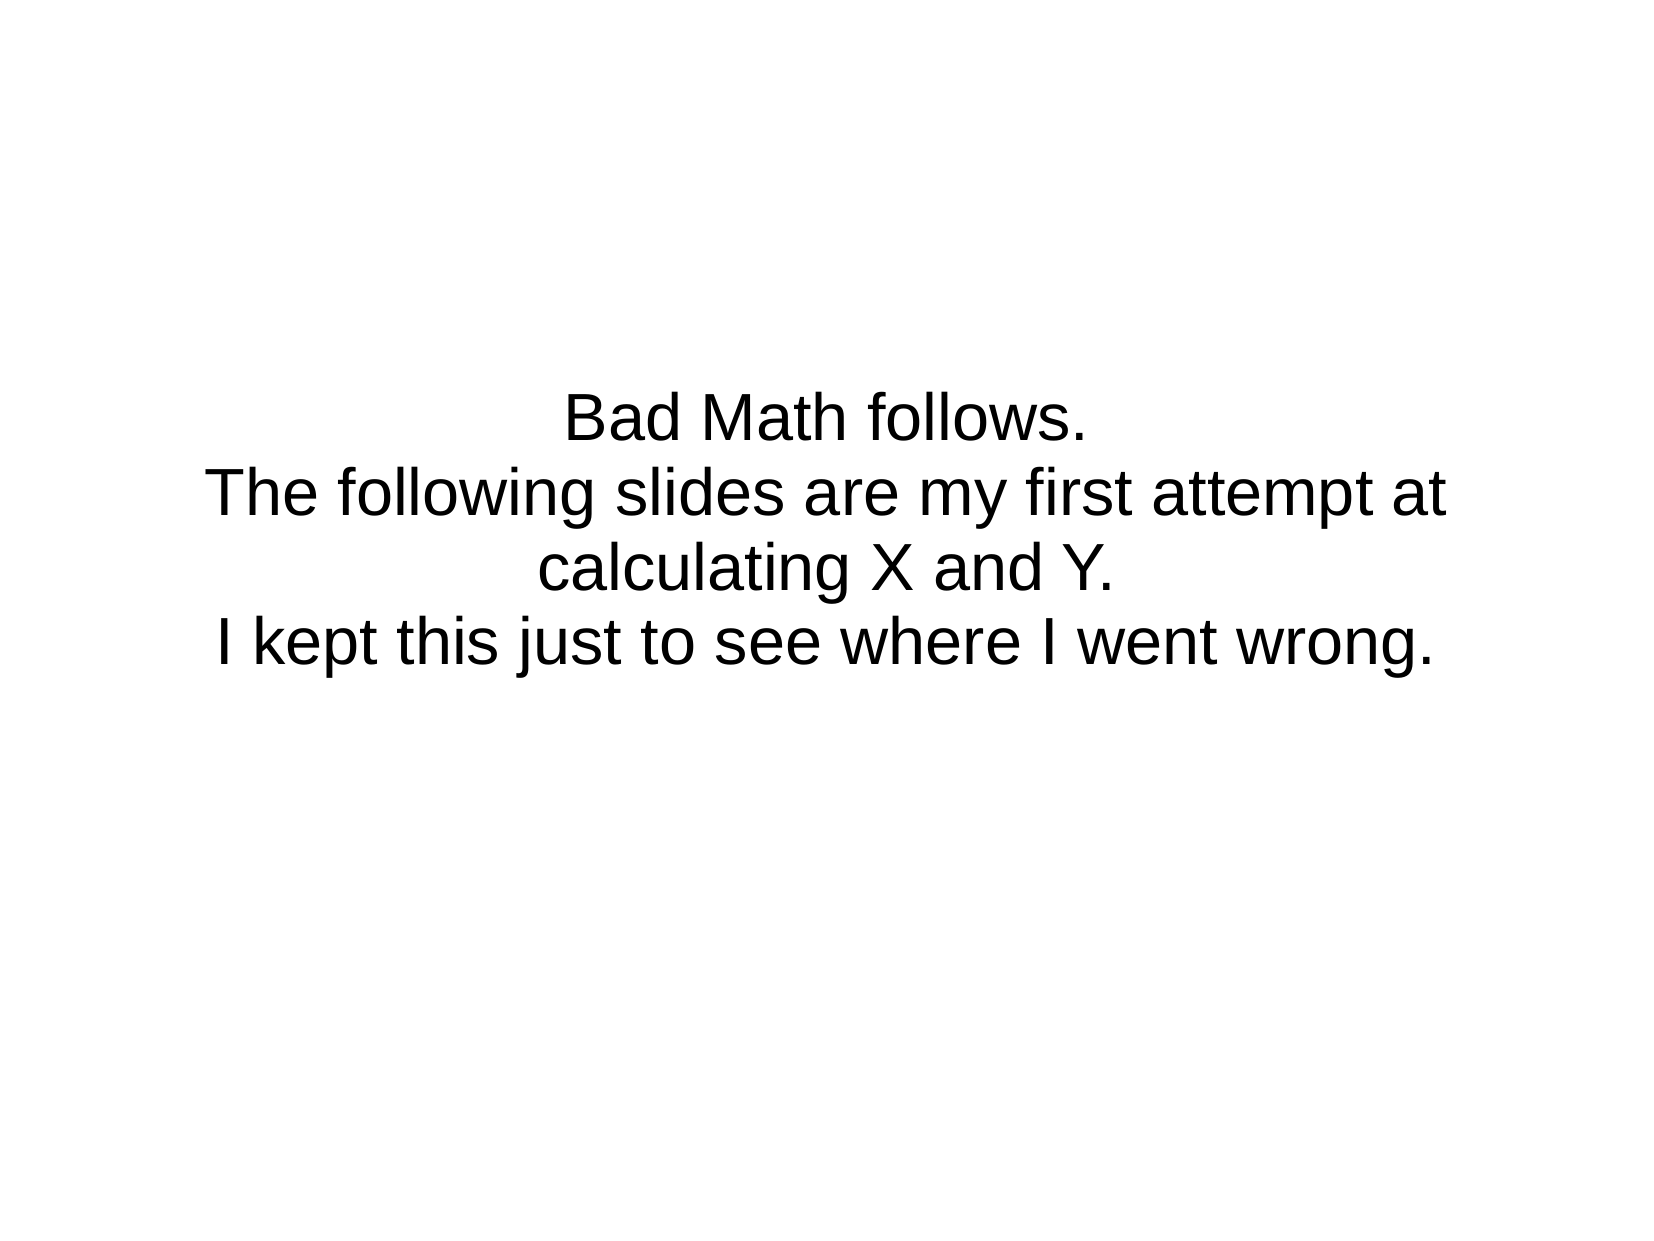

# Bad Math follows.
The following slides are my first attempt at calculating X and Y.
I kept this just to see where I went wrong.